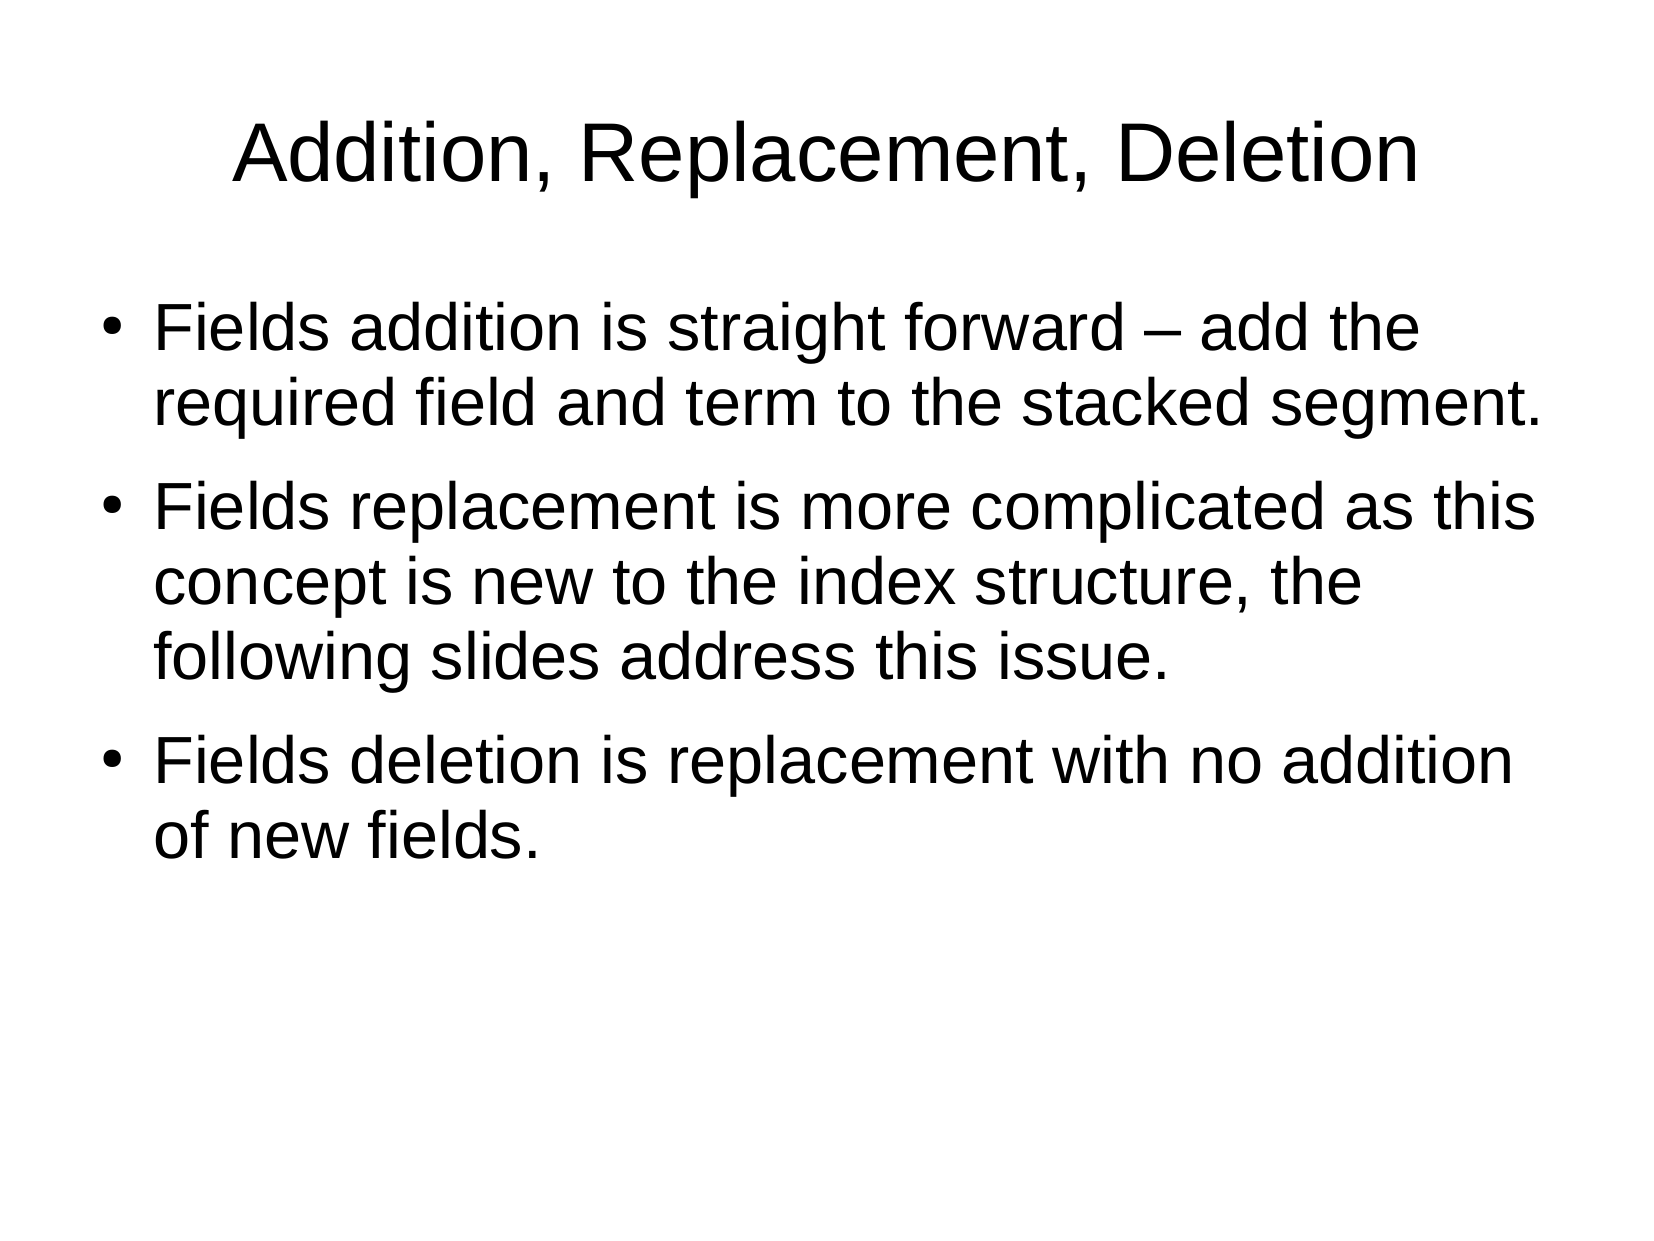

# Addition, Replacement, Deletion
Fields addition is straight forward – add the required field and term to the stacked segment.
Fields replacement is more complicated as this concept is new to the index structure, the following slides address this issue.
Fields deletion is replacement with no addition of new fields.